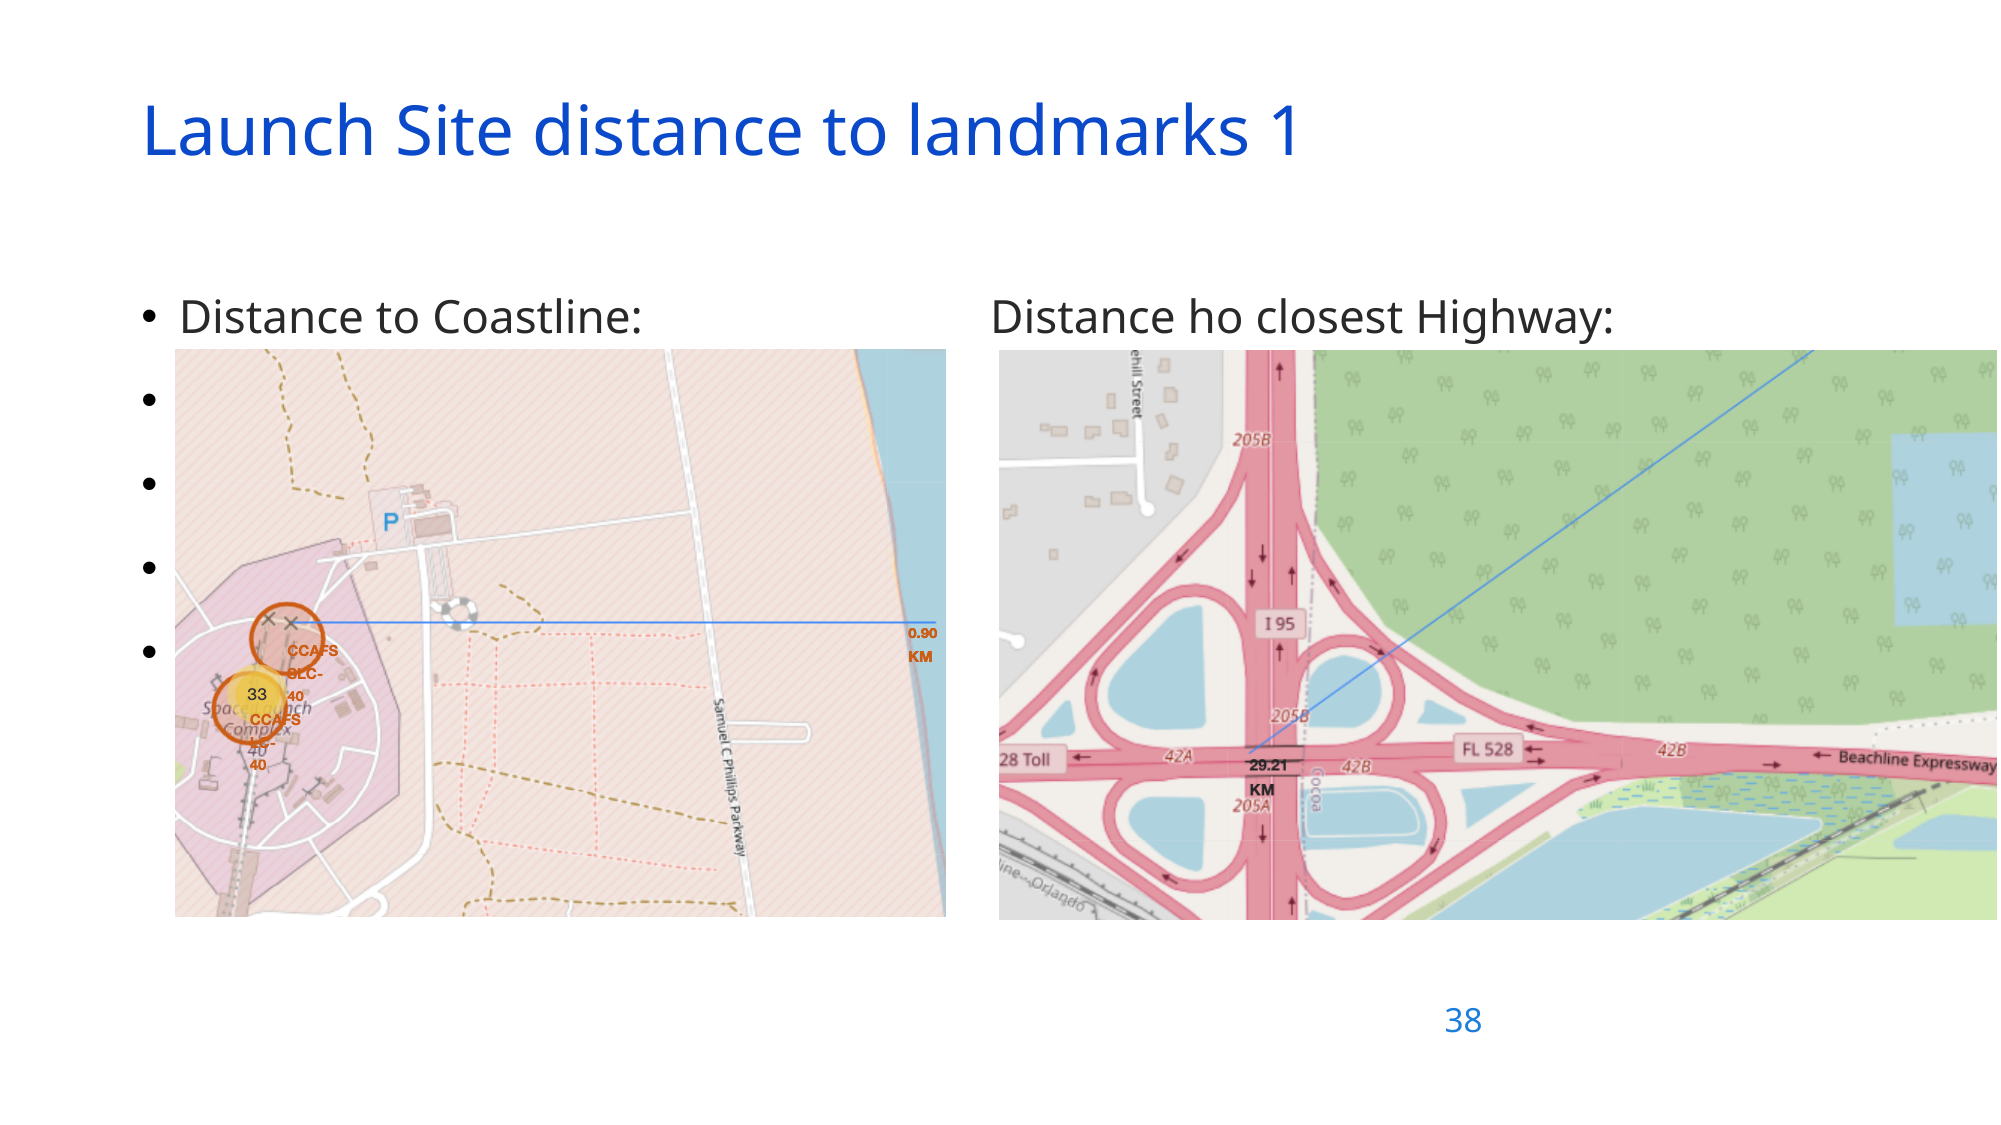

Launch Site distance to landmarks 1
# Distance to Coastline: Distance ho closest Highway: